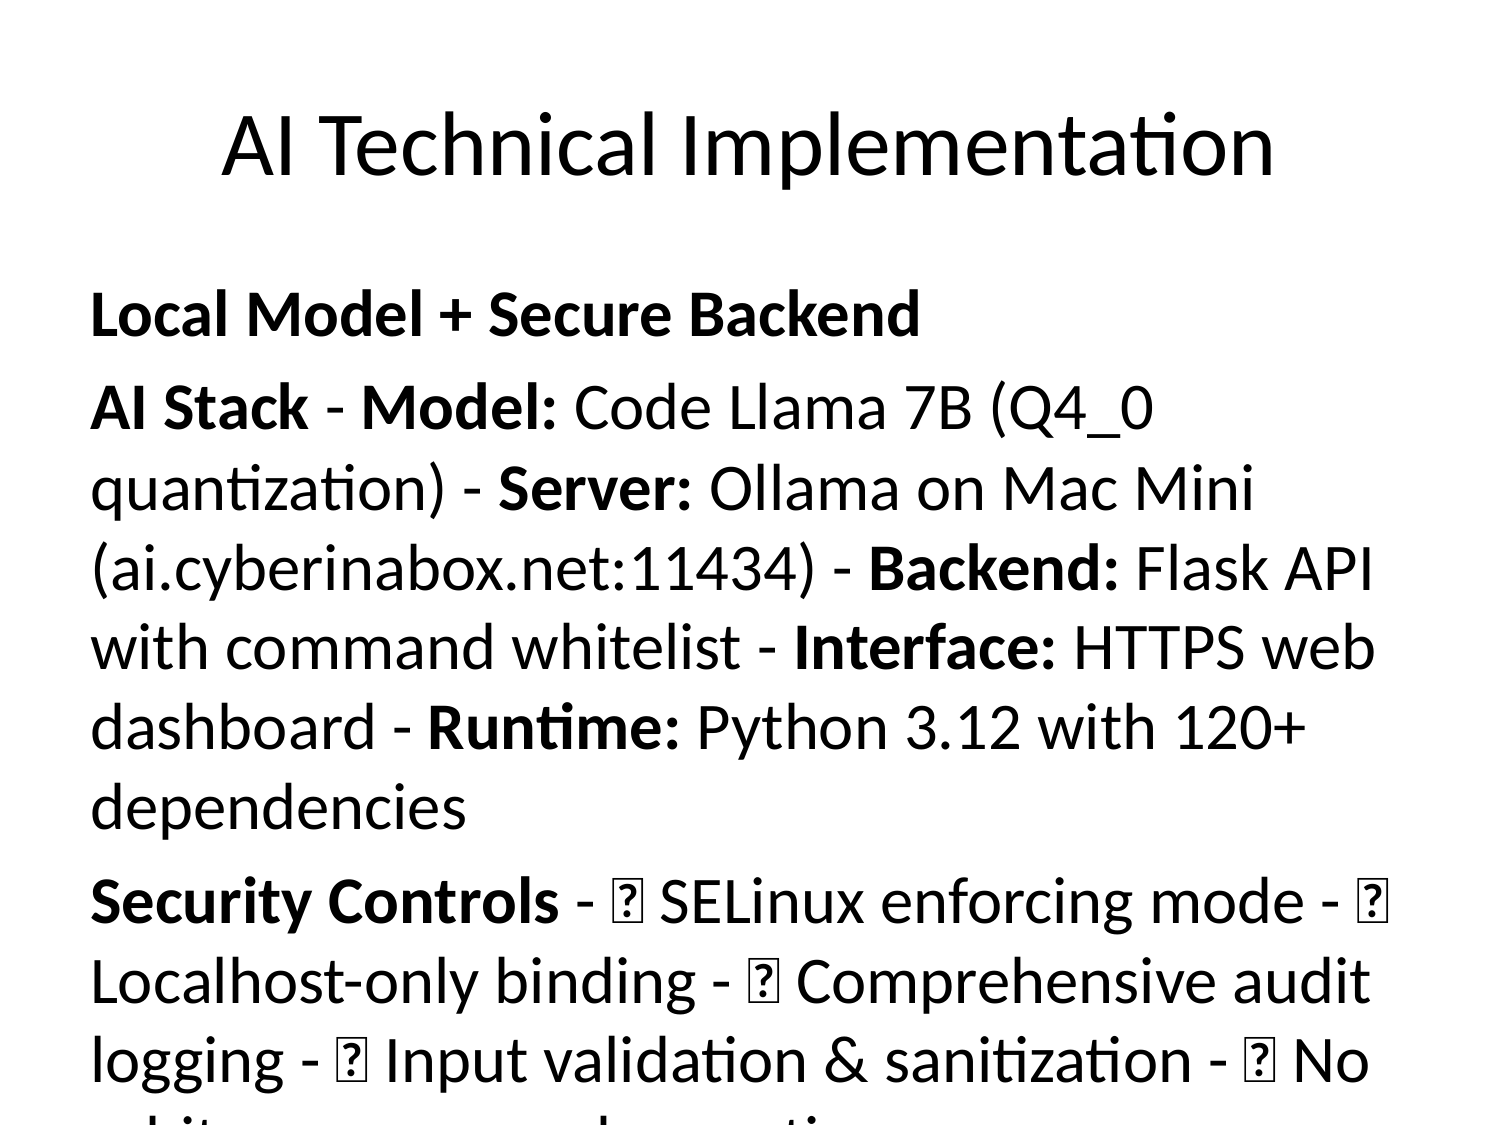

# AI Technical Implementation
Local Model + Secure Backend
AI Stack - Model: Code Llama 7B (Q4_0 quantization) - Server: Ollama on Mac Mini (ai.cyberinabox.net:11434) - Backend: Flask API with command whitelist - Interface: HTTPS web dashboard - Runtime: Python 3.12 with 120+ dependencies
Security Controls - ✅ SELinux enforcing mode - ✅ Localhost-only binding - ✅ Comprehensive audit logging - ✅ Input validation & sanitization - ✅ No arbitrary command execution